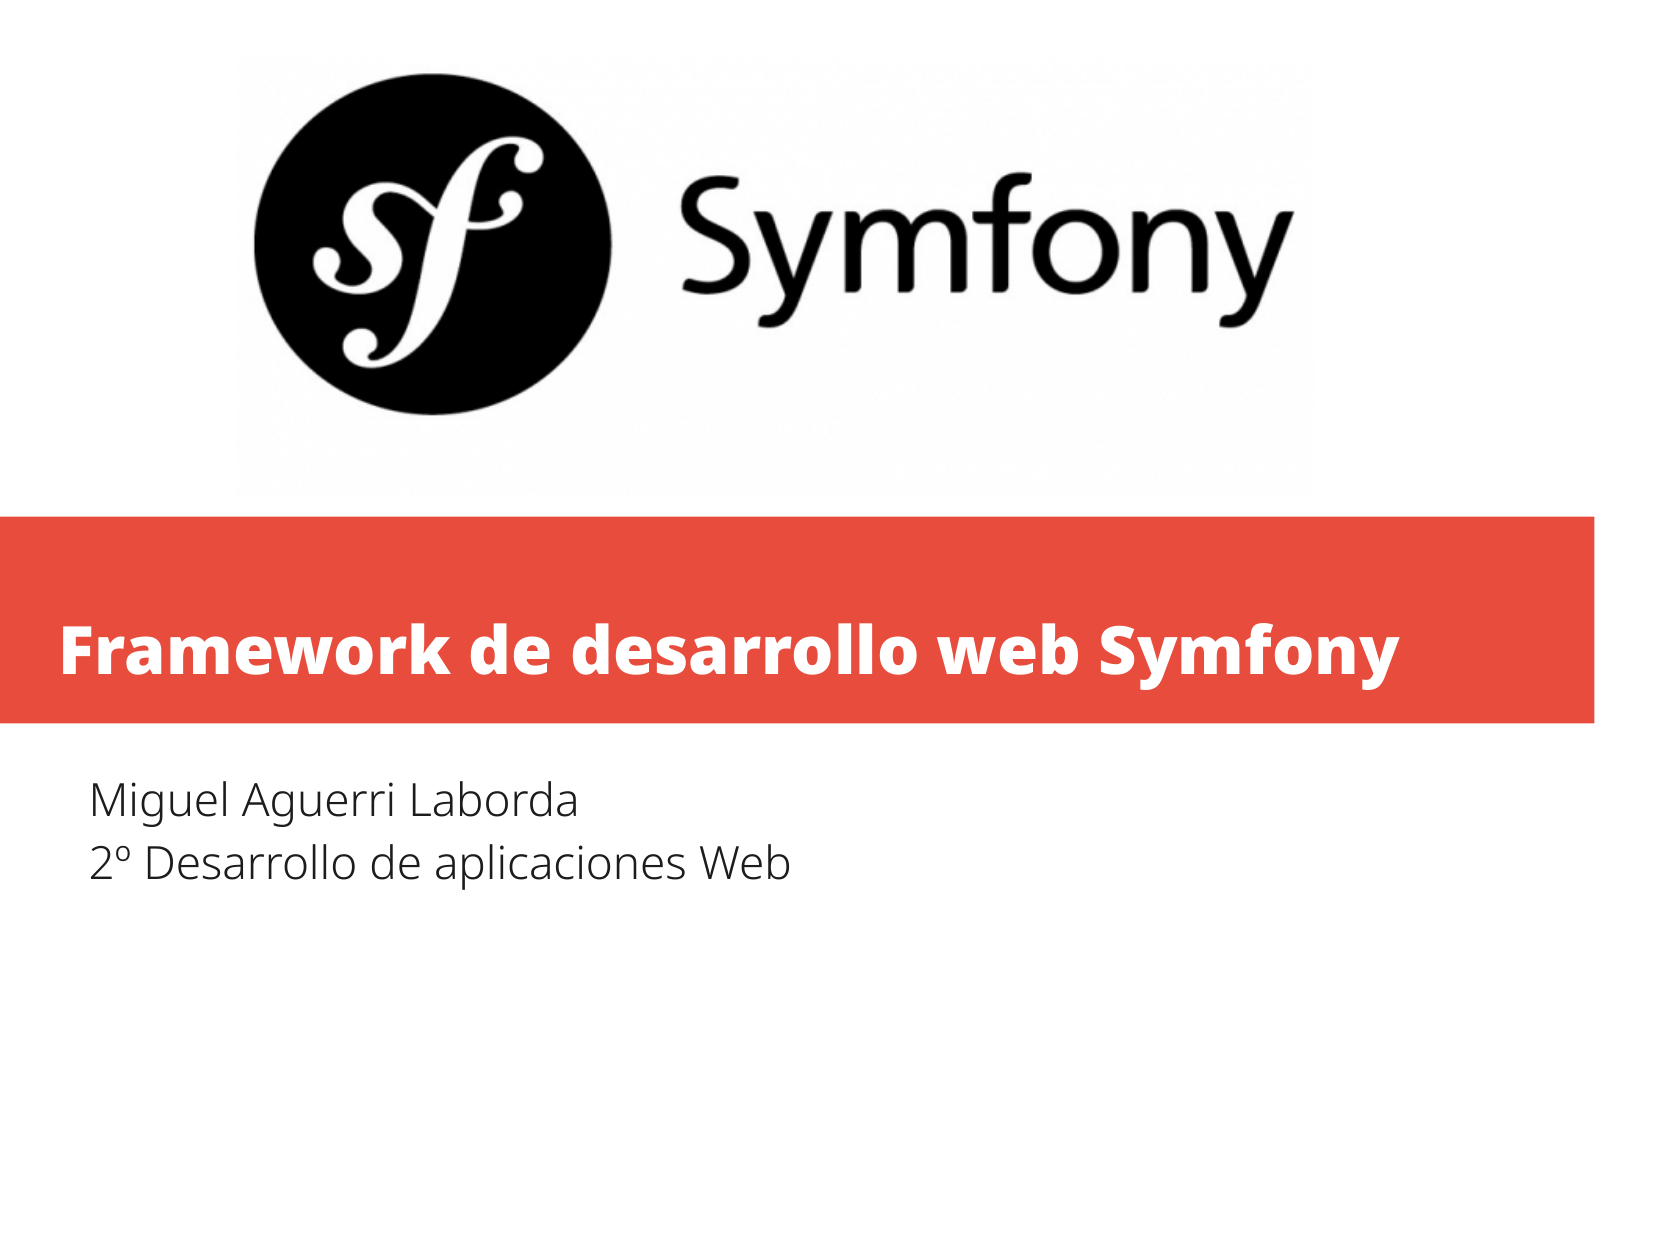

# Framework de desarrollo web Symfony
Miguel Aguerri Laborda
2º Desarrollo de aplicaciones Web